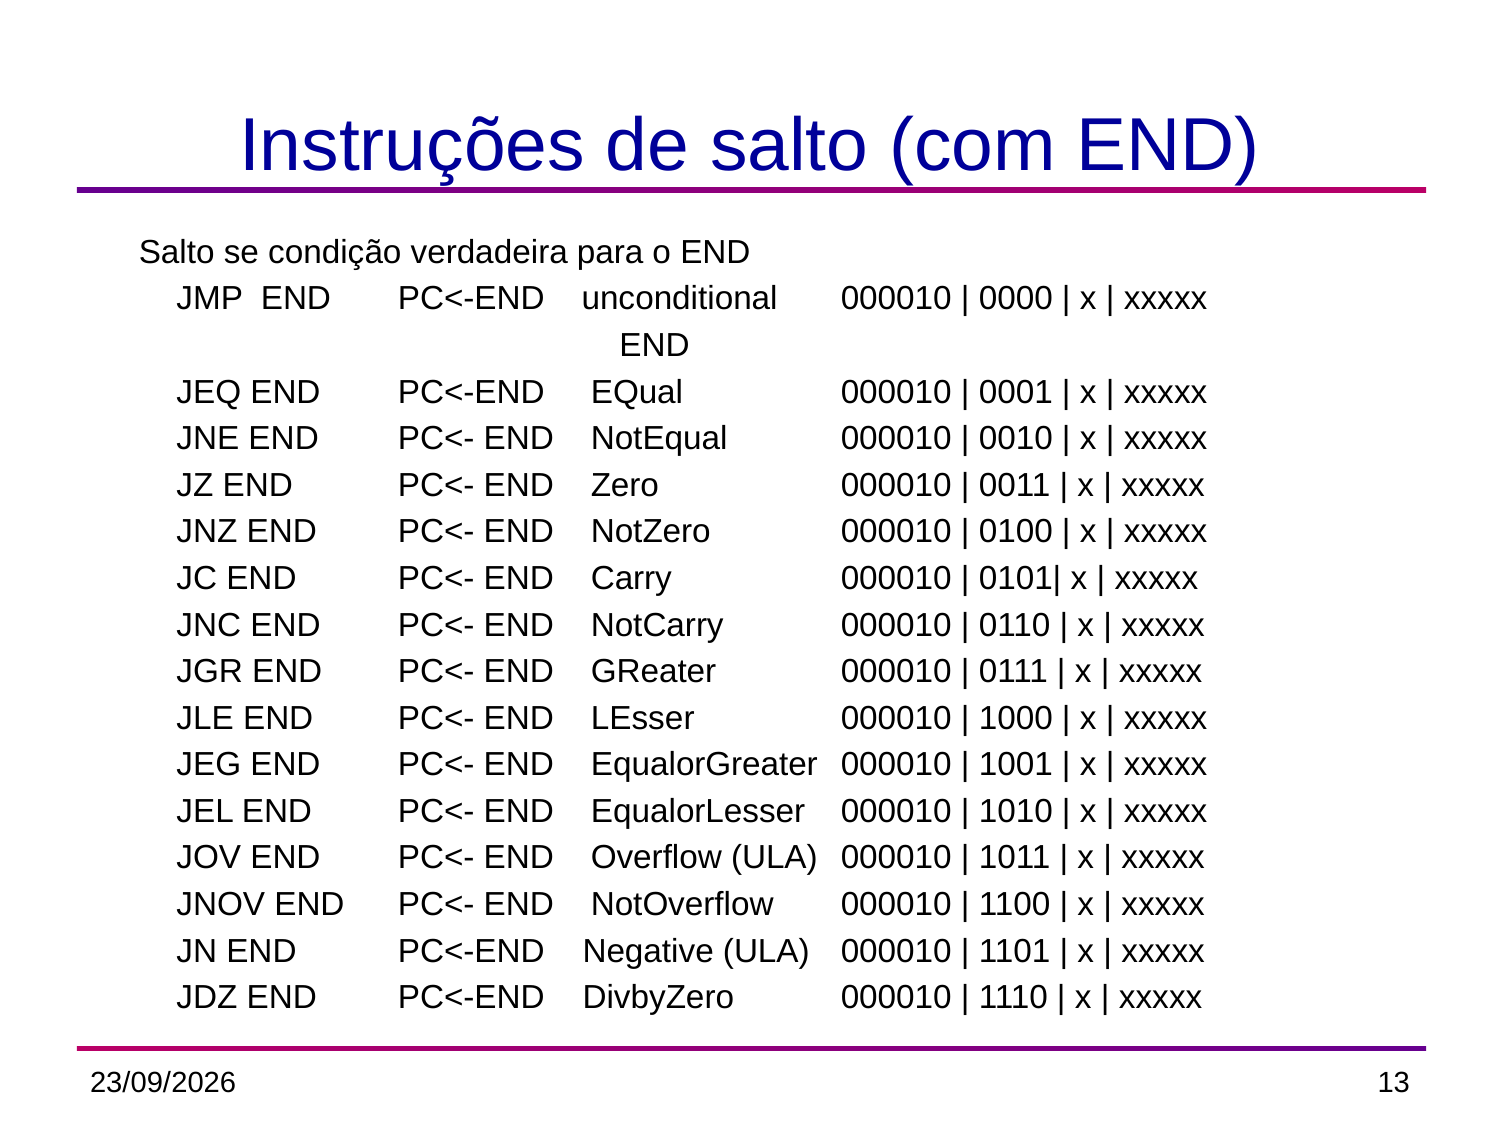

# Instruções de salto (com END)
 Salto se condição verdadeira para o END
	JMP END	PC<-END unconditional	000010 | 0000 | x | xxxxx
							END
	JEQ END 	PC<-END EQual			000010 | 0001 | x | xxxxx
	JNE END 	PC<- END NotEqual		000010 | 0010 | x | xxxxx
	JZ END 		PC<- END Zero			000010 | 0011 | x | xxxxx
	JNZ END 	PC<- END NotZero		000010 | 0100 | x | xxxxx
	JC END 		PC<- END Carry			000010 | 0101| x | xxxxx
	JNC END 	PC<- END NotCarry		000010 | 0110 | x | xxxxx
	JGR END 	PC<- END GReater		000010 | 0111 | x | xxxxx
	JLE END 		PC<- END LEsser		000010 | 1000 | x | xxxxx
	JEG END 	PC<- END EqualorGreater	000010 | 1001 | x | xxxxx
	JEL END 		PC<- END EqualorLesser	000010 | 1010 | x | xxxxx
	JOV END 	PC<- END Overflow (ULA)	000010 | 1011 | x | xxxxx
	JNOV END 	PC<- END NotOverflow	000010 | 1100 | x | xxxxx
	JN END		PC<-END	 Negative (ULA)	000010 | 1101 | x | xxxxx
	JDZ END		PC<-END	 DivbyZero		000010 | 1110 | x | xxxxx